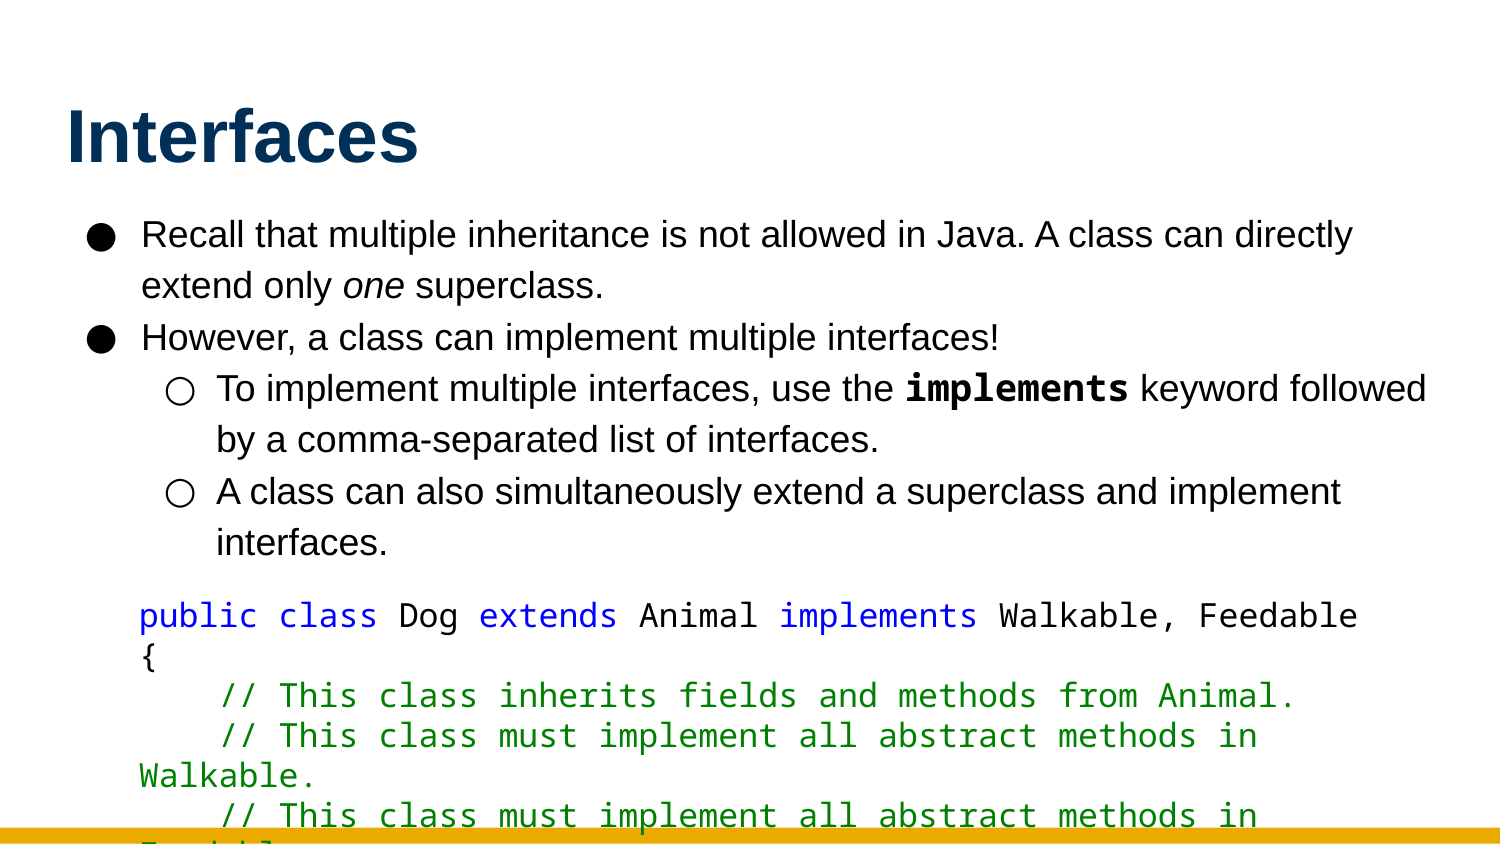

# Interfaces
Recall that multiple inheritance is not allowed in Java. A class can directly extend only one superclass.
However, a class can implement multiple interfaces!
To implement multiple interfaces, use the implements keyword followed by a comma-separated list of interfaces.
A class can also simultaneously extend a superclass and implement interfaces.
public class Dog extends Animal implements Walkable, Feedable {
 // This class inherits fields and methods from Animal.
 // This class must implement all abstract methods in Walkable.
 // This class must implement all abstract methods in Feedable.
}